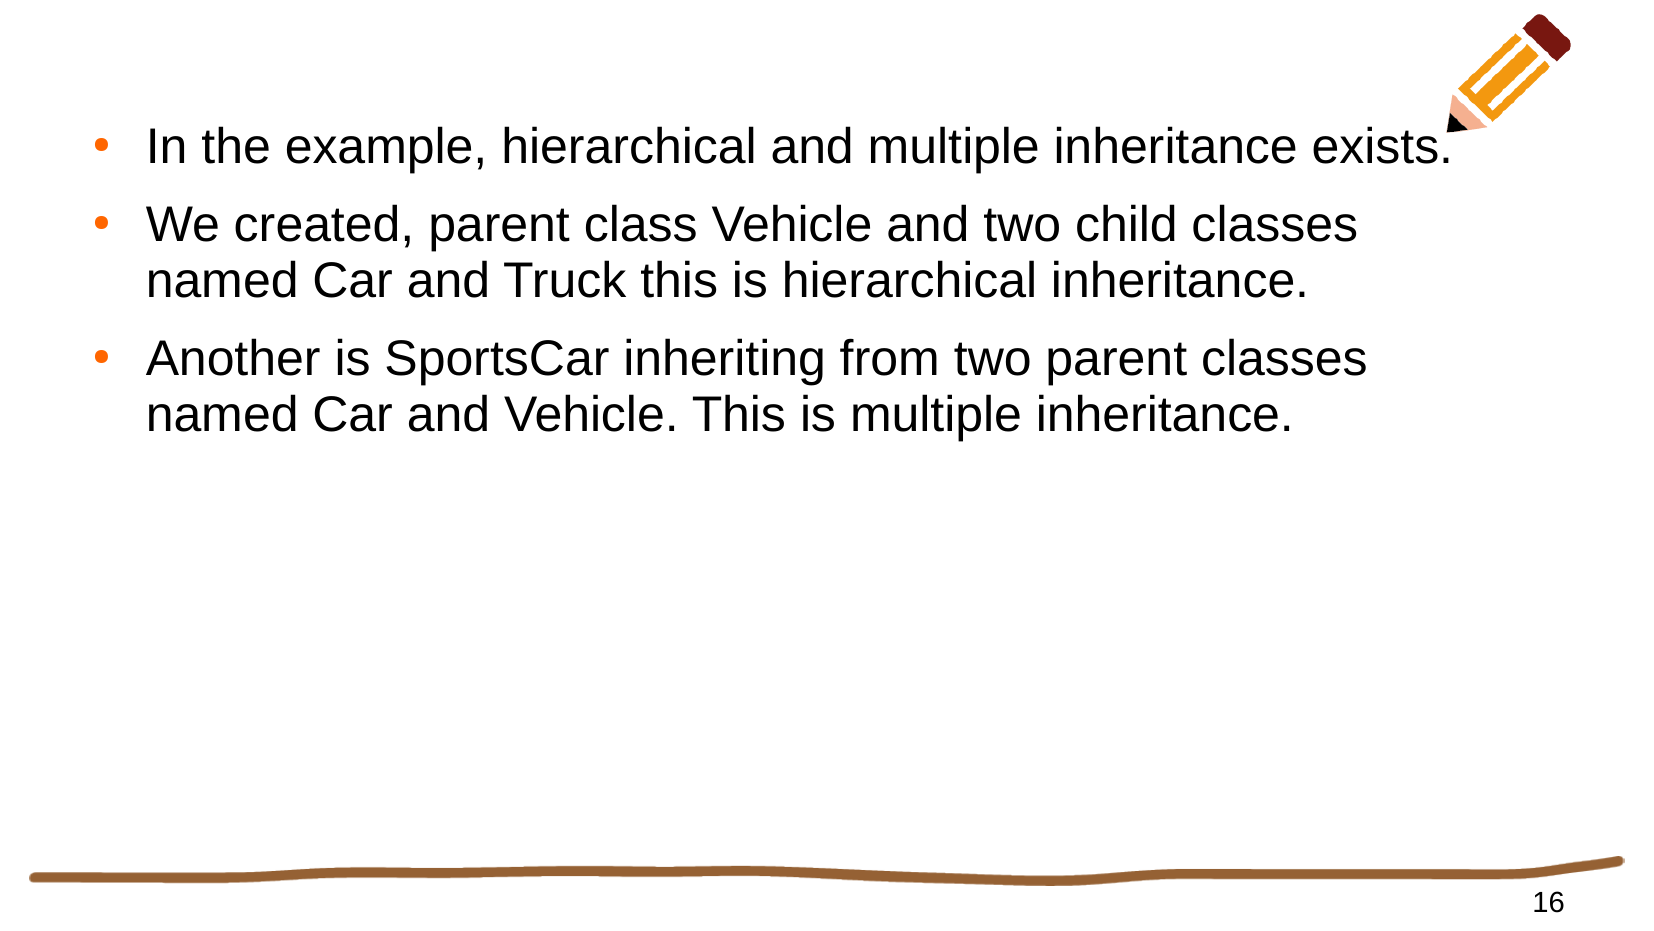

# In the example, hierarchical and multiple inheritance exists.
We created, parent class Vehicle and two child classes named Car and Truck this is hierarchical inheritance.
Another is SportsCar inheriting from two parent classes named Car and Vehicle. This is multiple inheritance.
16